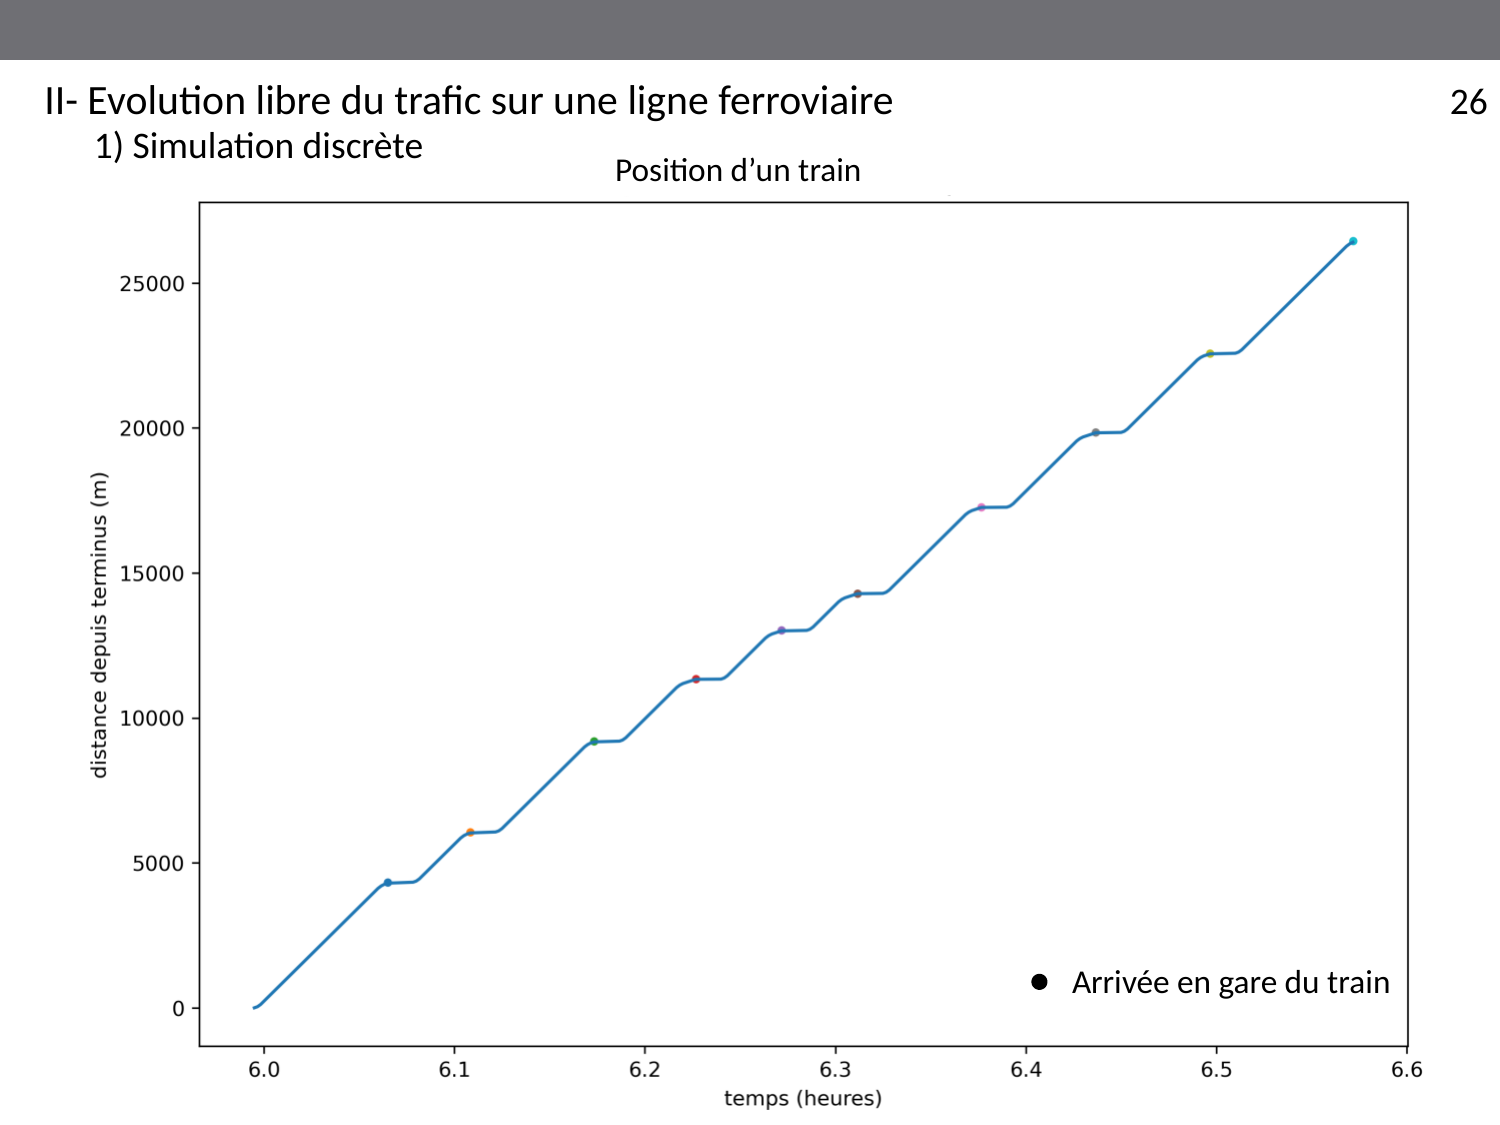

II- Evolution libre du trafic sur une ligne ferroviaire
26
1) Simulation discrète
Position d’un train
Arrivée en gare du train